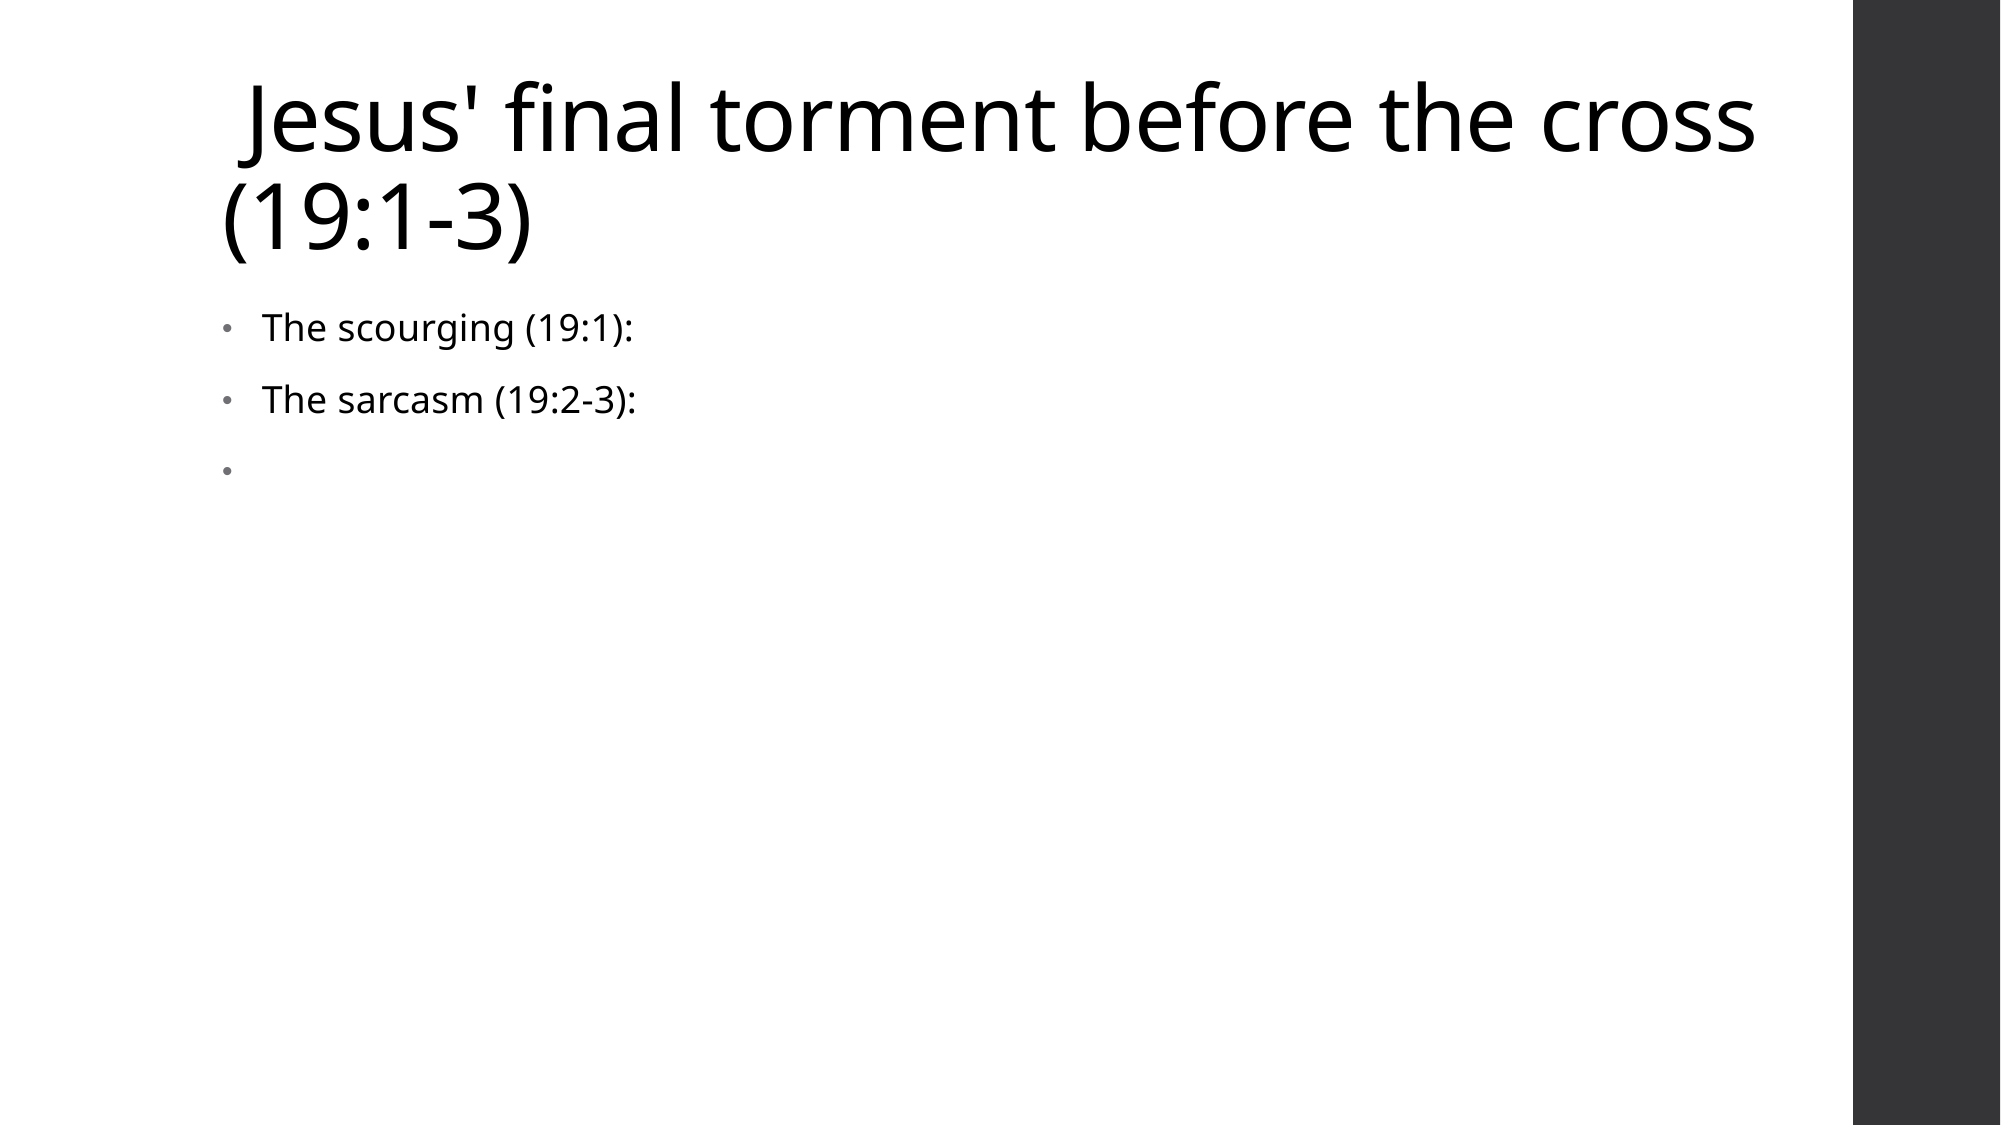

# Jesus' final torment before the cross (19:1-3)
 The scourging (19:1):
 The sarcasm (19:2-3):